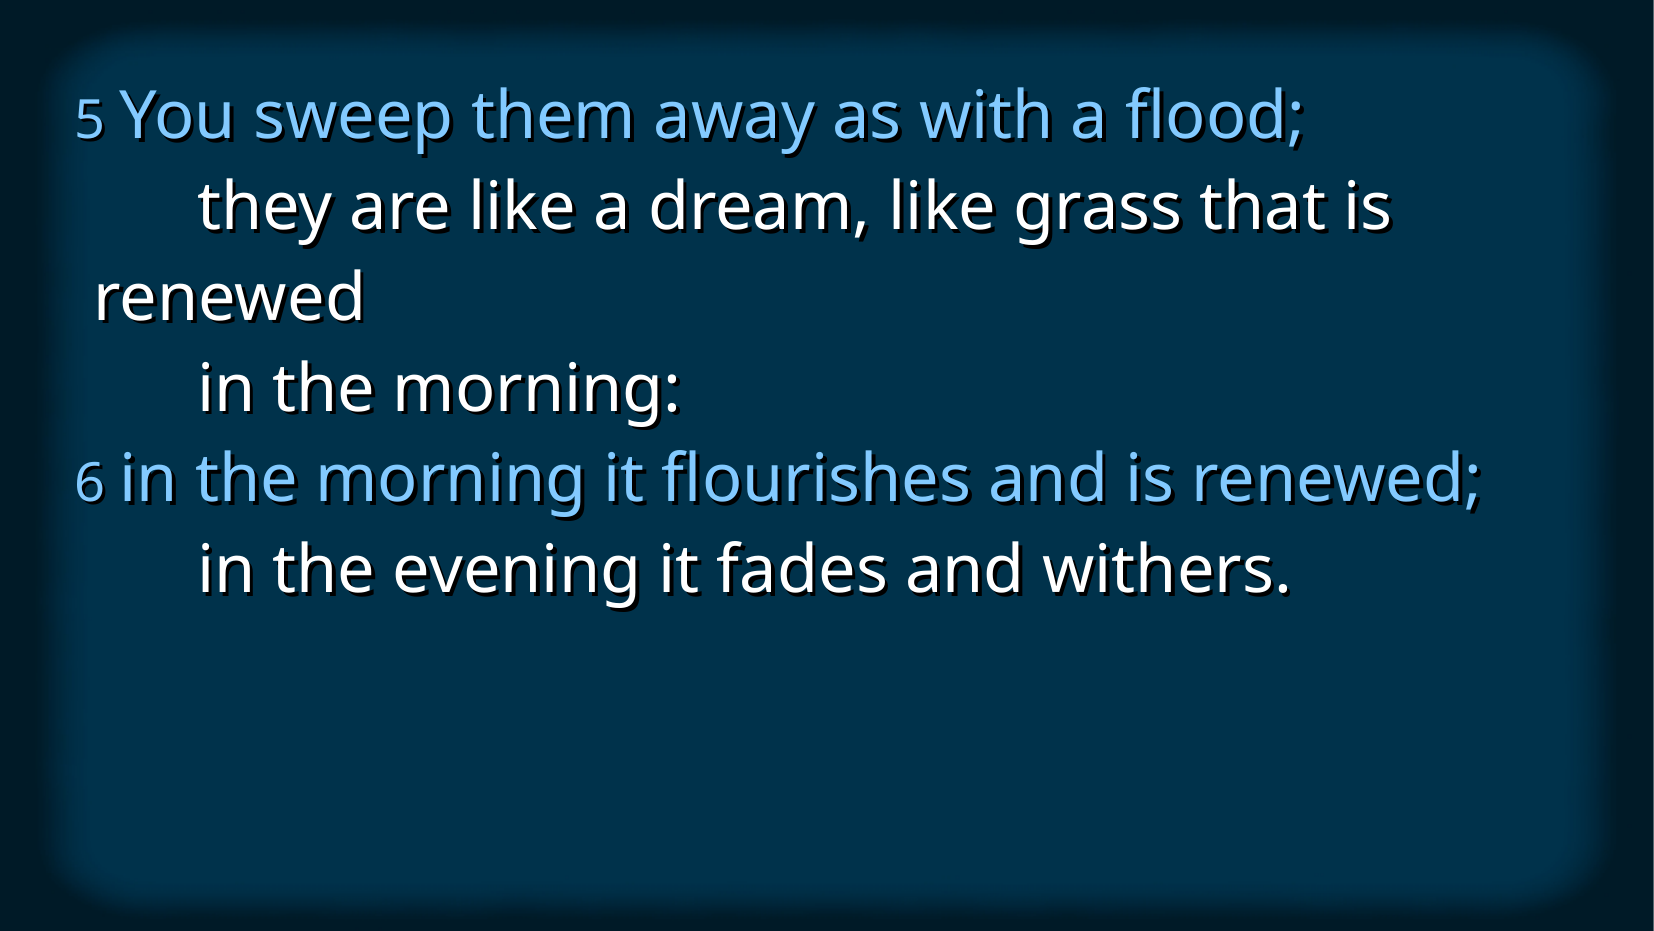

5 You sweep them away as with a flood;
 they are like a dream, like grass that is renewed
 in the morning:
6 in the morning it flourishes and is renewed;
 in the evening it fades and withers.